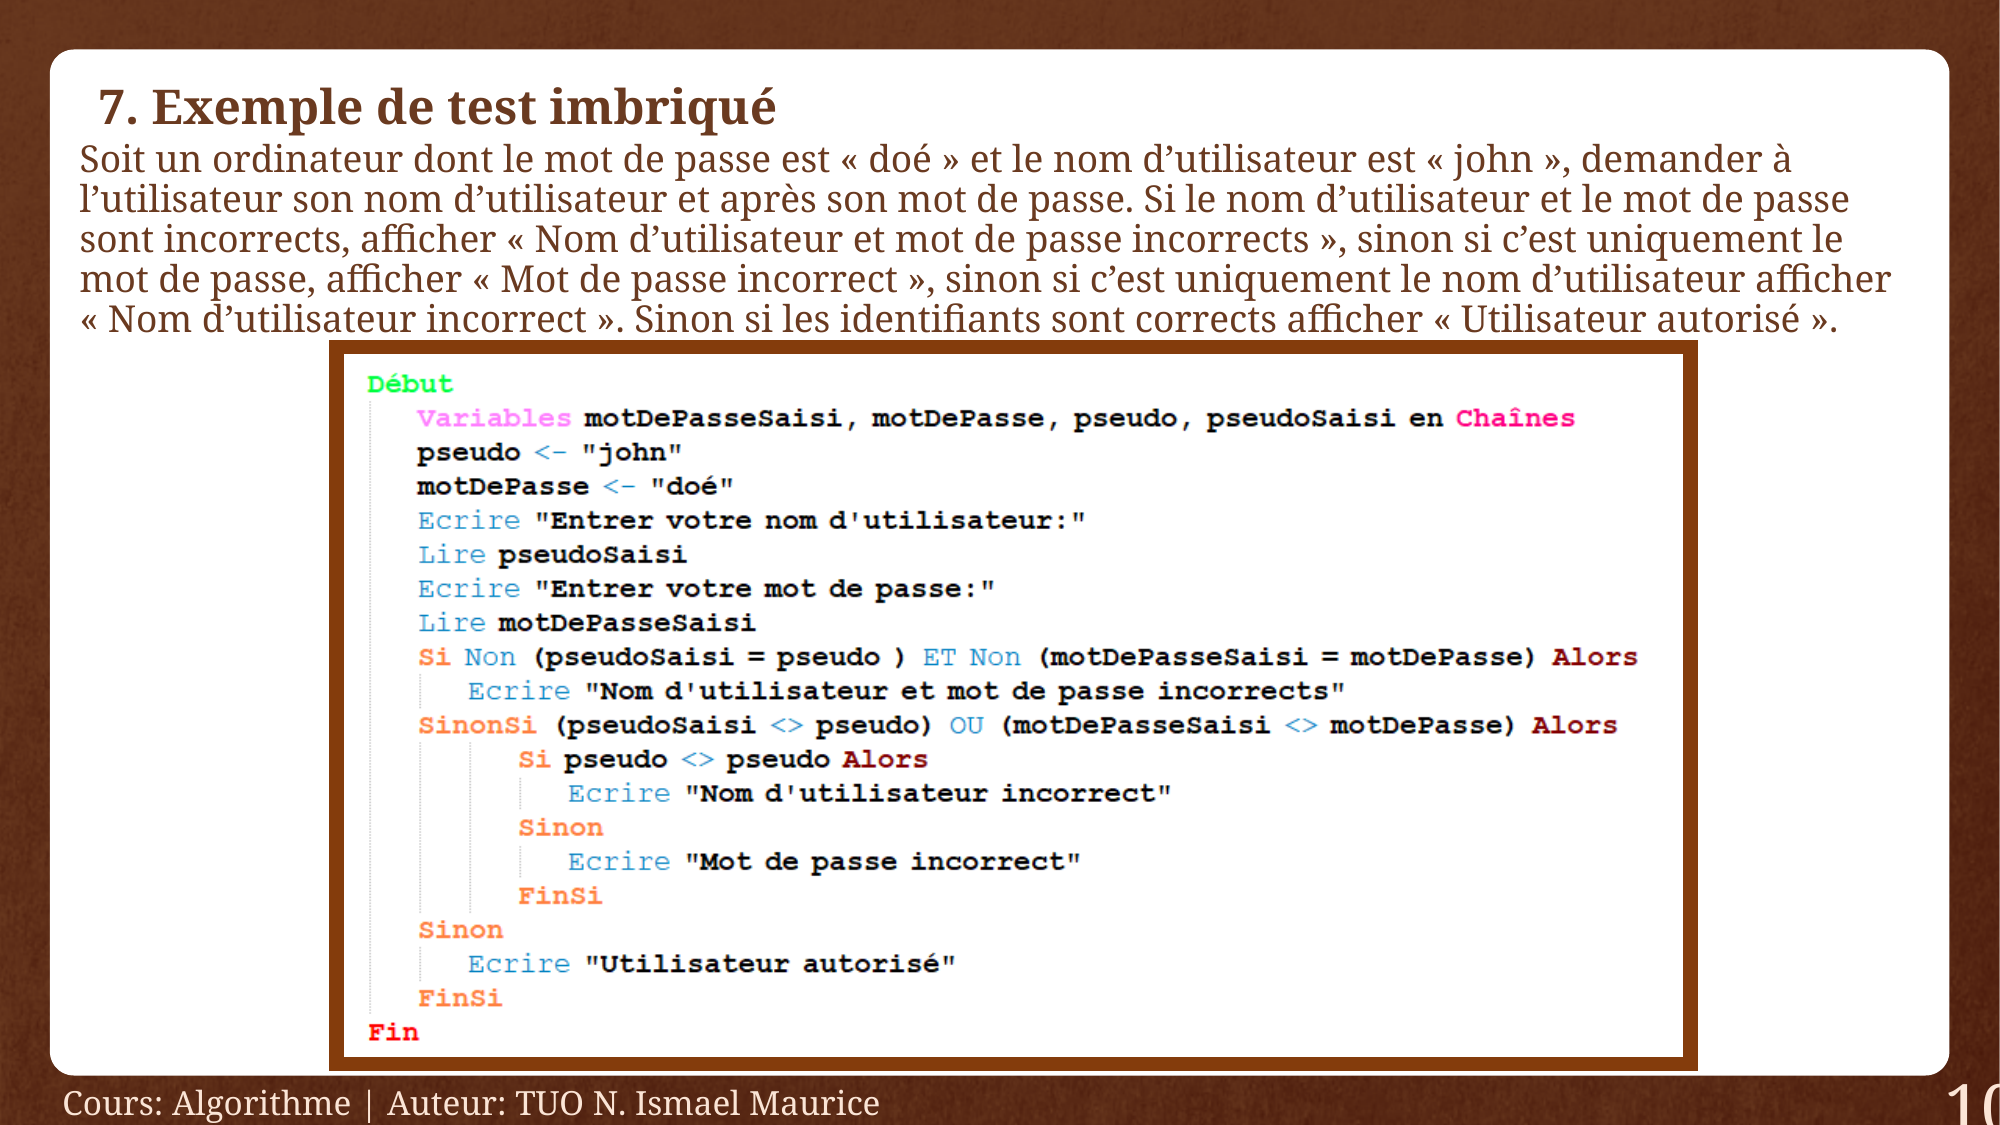

# 7. Exemple de test imbriqué
Soit un ordinateur dont le mot de passe est « doé » et le nom d’utilisateur est « john », demander à l’utilisateur son nom d’utilisateur et après son mot de passe. Si le nom d’utilisateur et le mot de passe sont incorrects, afficher « Nom d’utilisateur et mot de passe incorrects », sinon si c’est uniquement le mot de passe, afficher « Mot de passe incorrect », sinon si c’est uniquement le nom d’utilisateur afficher « Nom d’utilisateur incorrect ». Sinon si les identifiants sont corrects afficher « Utilisateur autorisé ».
Cours: Algorithme | Auteur: TUO N. Ismael Maurice